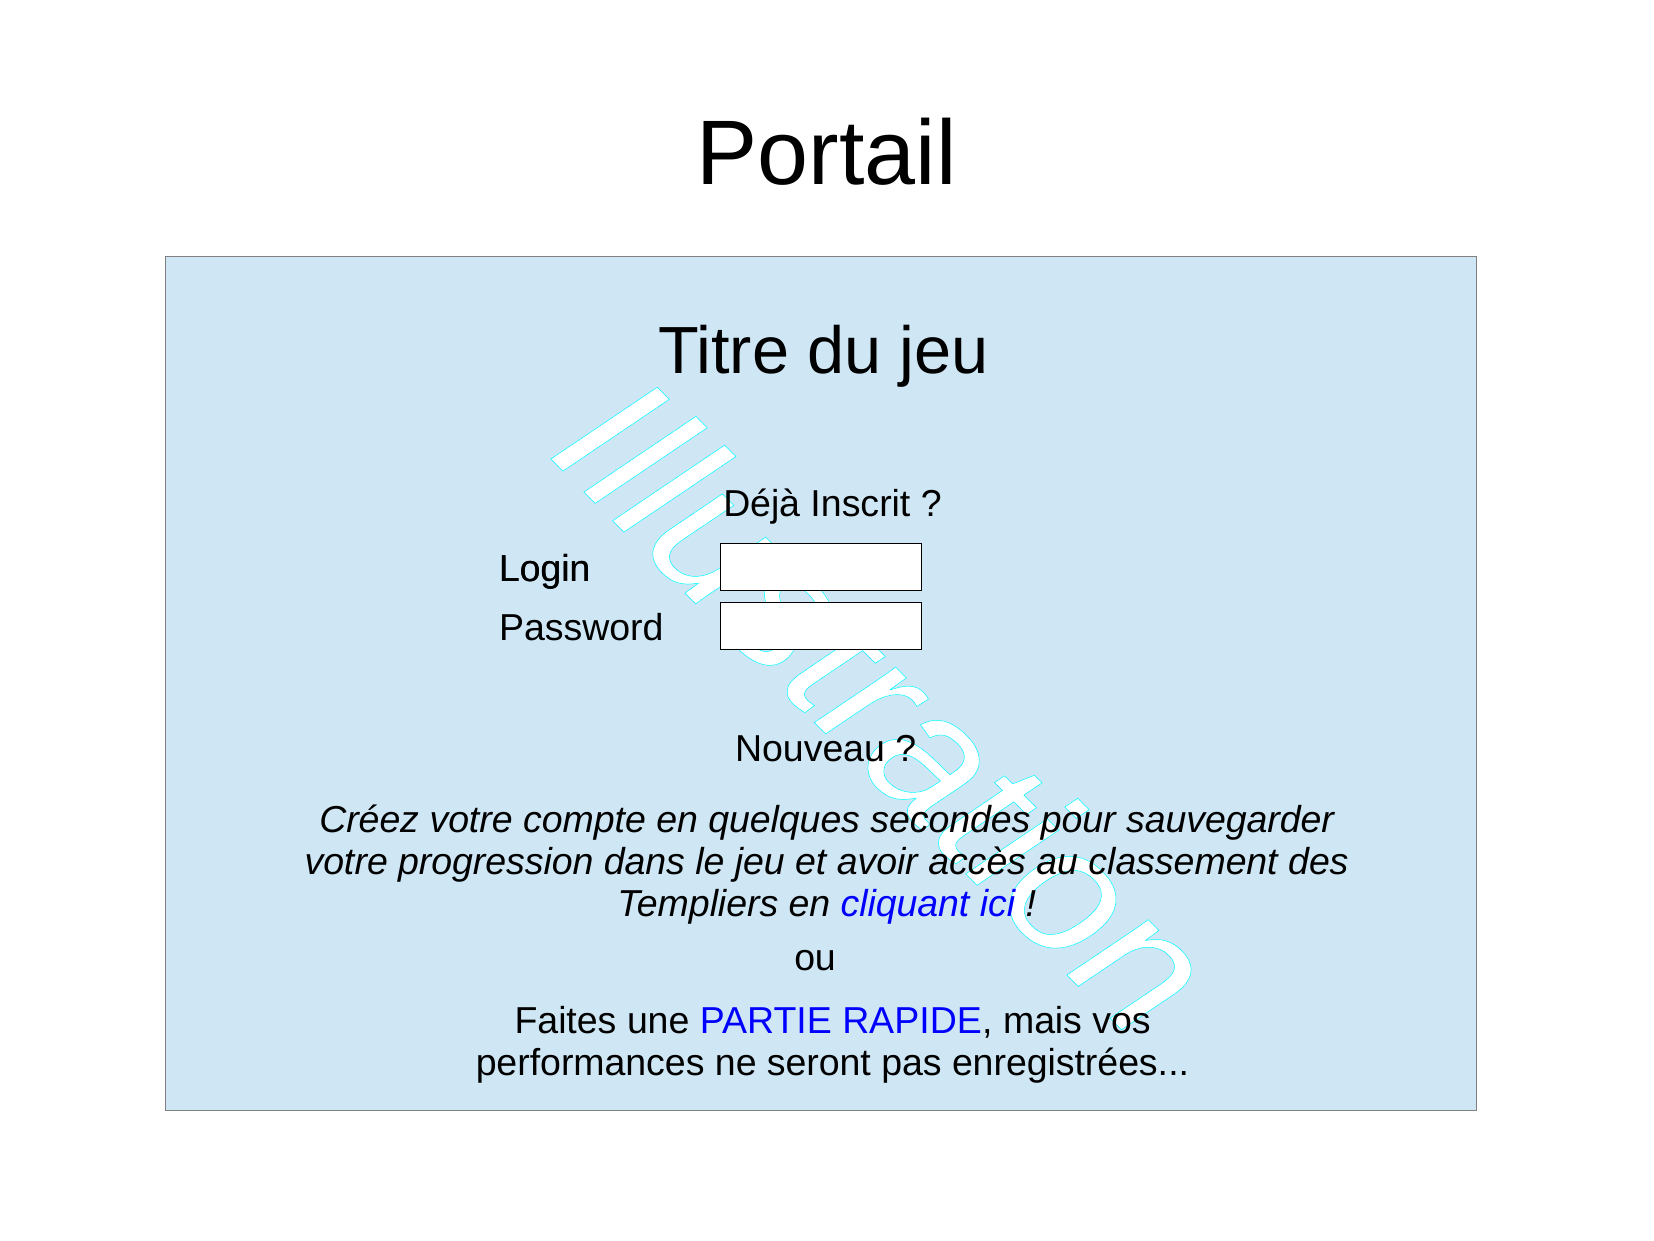

# Portail
Titre du jeu
Déjà Inscrit ?
Login
Login
Illustration
Password
Nouveau ?
Créez votre compte en quelques secondes pour sauvegarder votre progression dans le jeu et avoir accès au classement des Templiers en cliquant ici !
ou
Faites une PARTIE RAPIDE, mais vos performances ne seront pas enregistrées...